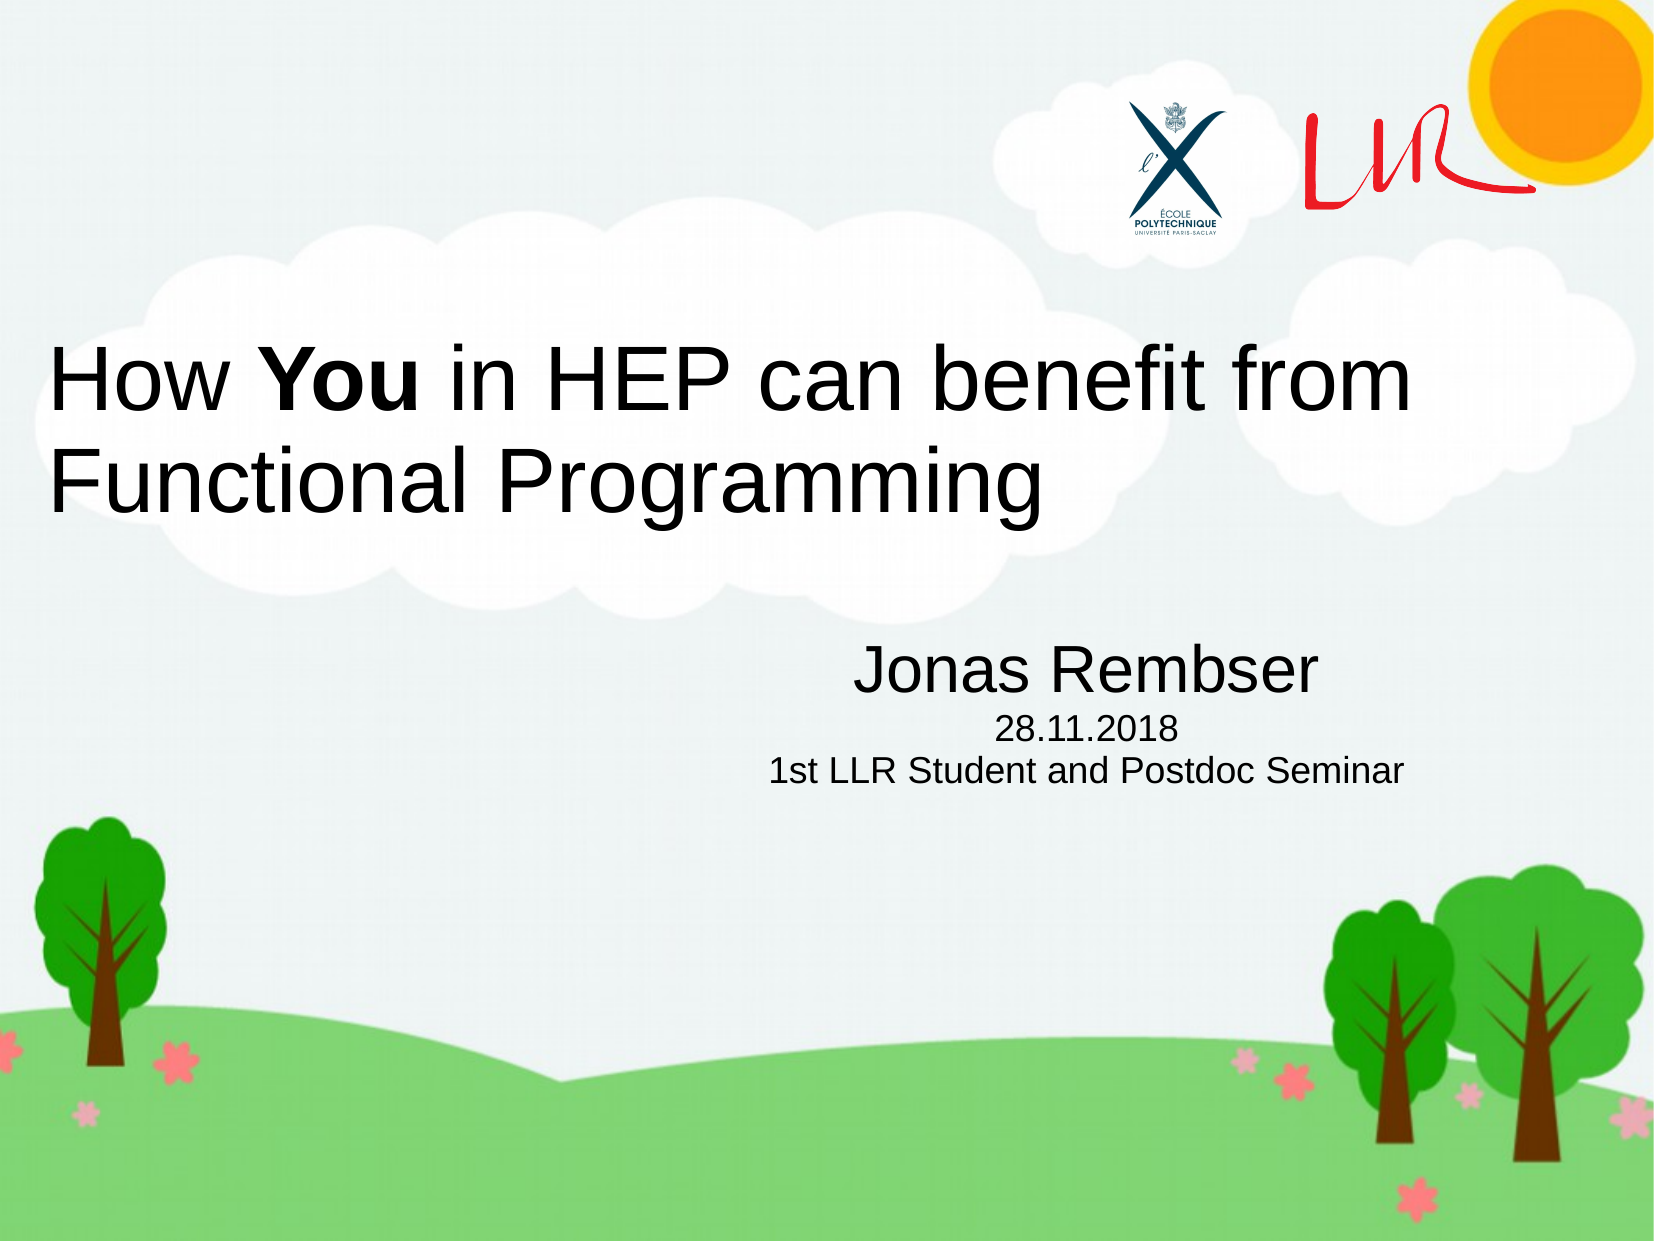

# How You in HEP can benefit from Functional Programming
Jonas Rembser
28.11.2018
1st LLR Student and Postdoc Seminar